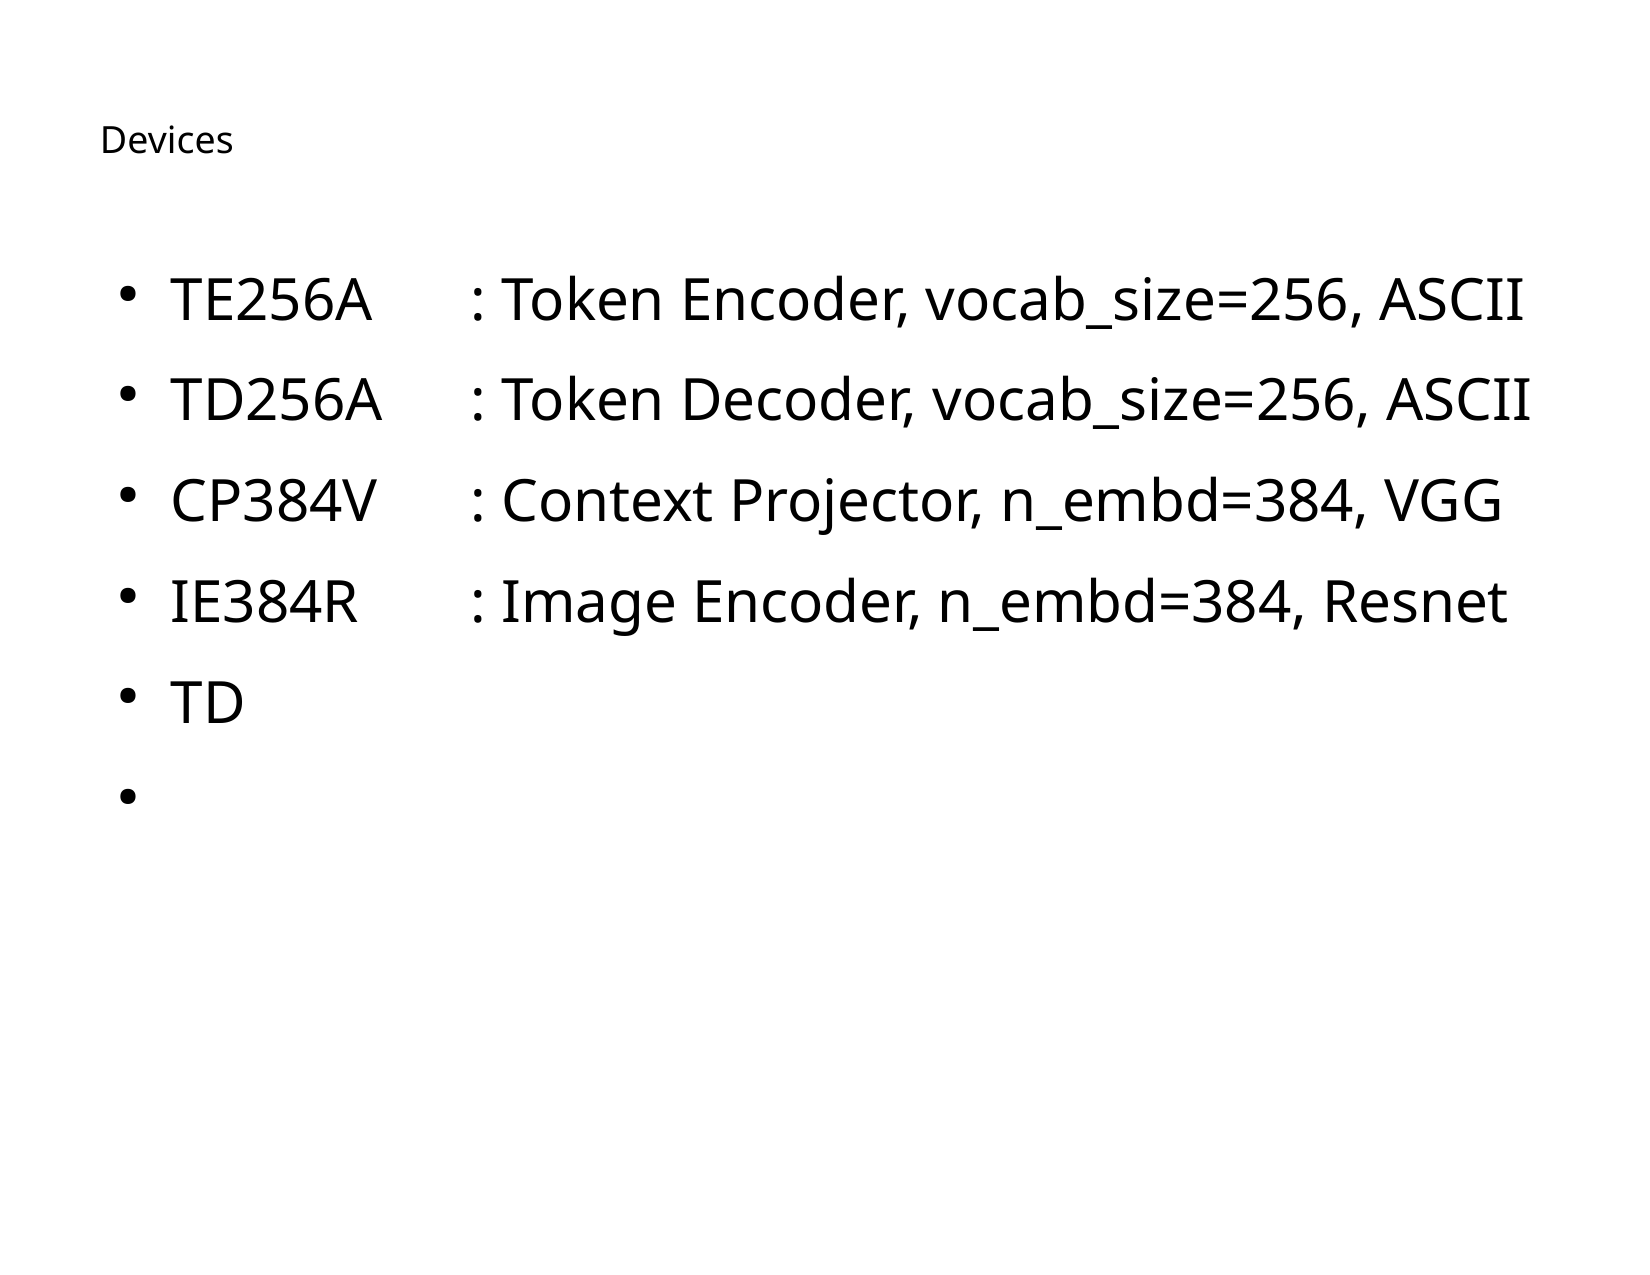

# Devices
TE256A	: Token Encoder, vocab_size=256, ASCII
TD256A	: Token Decoder, vocab_size=256, ASCII
CP384V	: Context Projector, n_embd=384, VGG
IE384R	: Image Encoder, n_embd=384, Resnet
TD